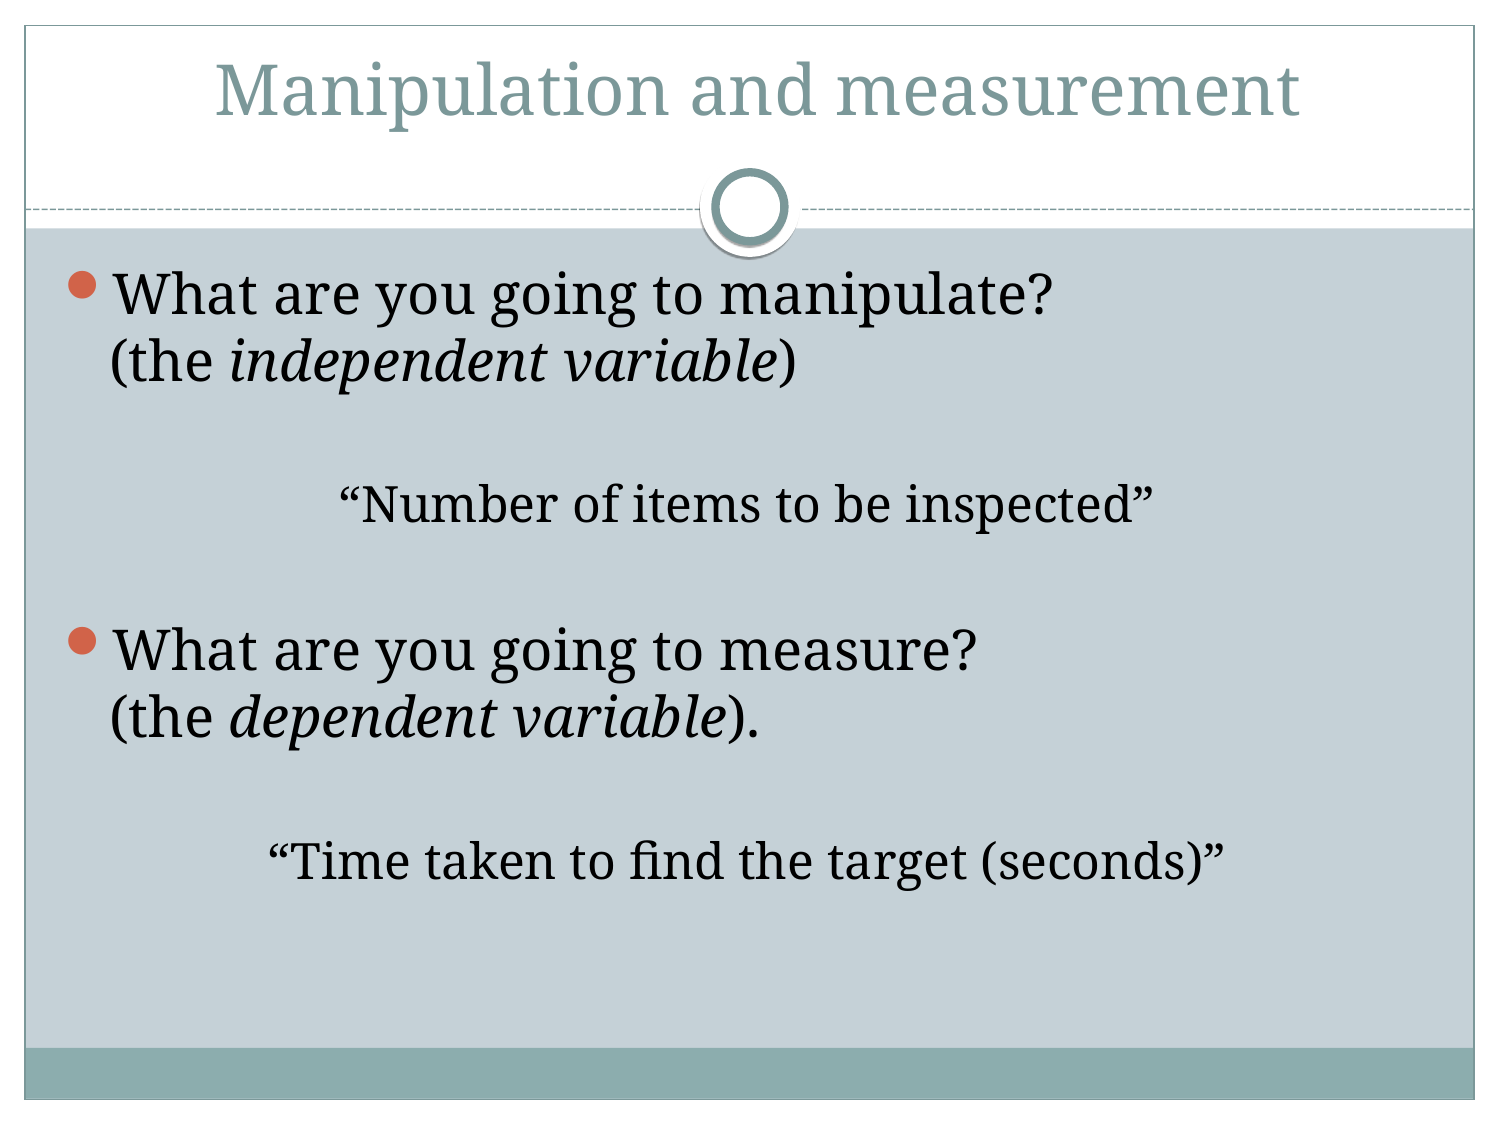

# Manipulation and measurement
What are you going to manipulate?
(the independent variable)
“Number of items to be inspected”
What are you going to measure?
(the dependent variable).
“Time taken to find the target (seconds)”